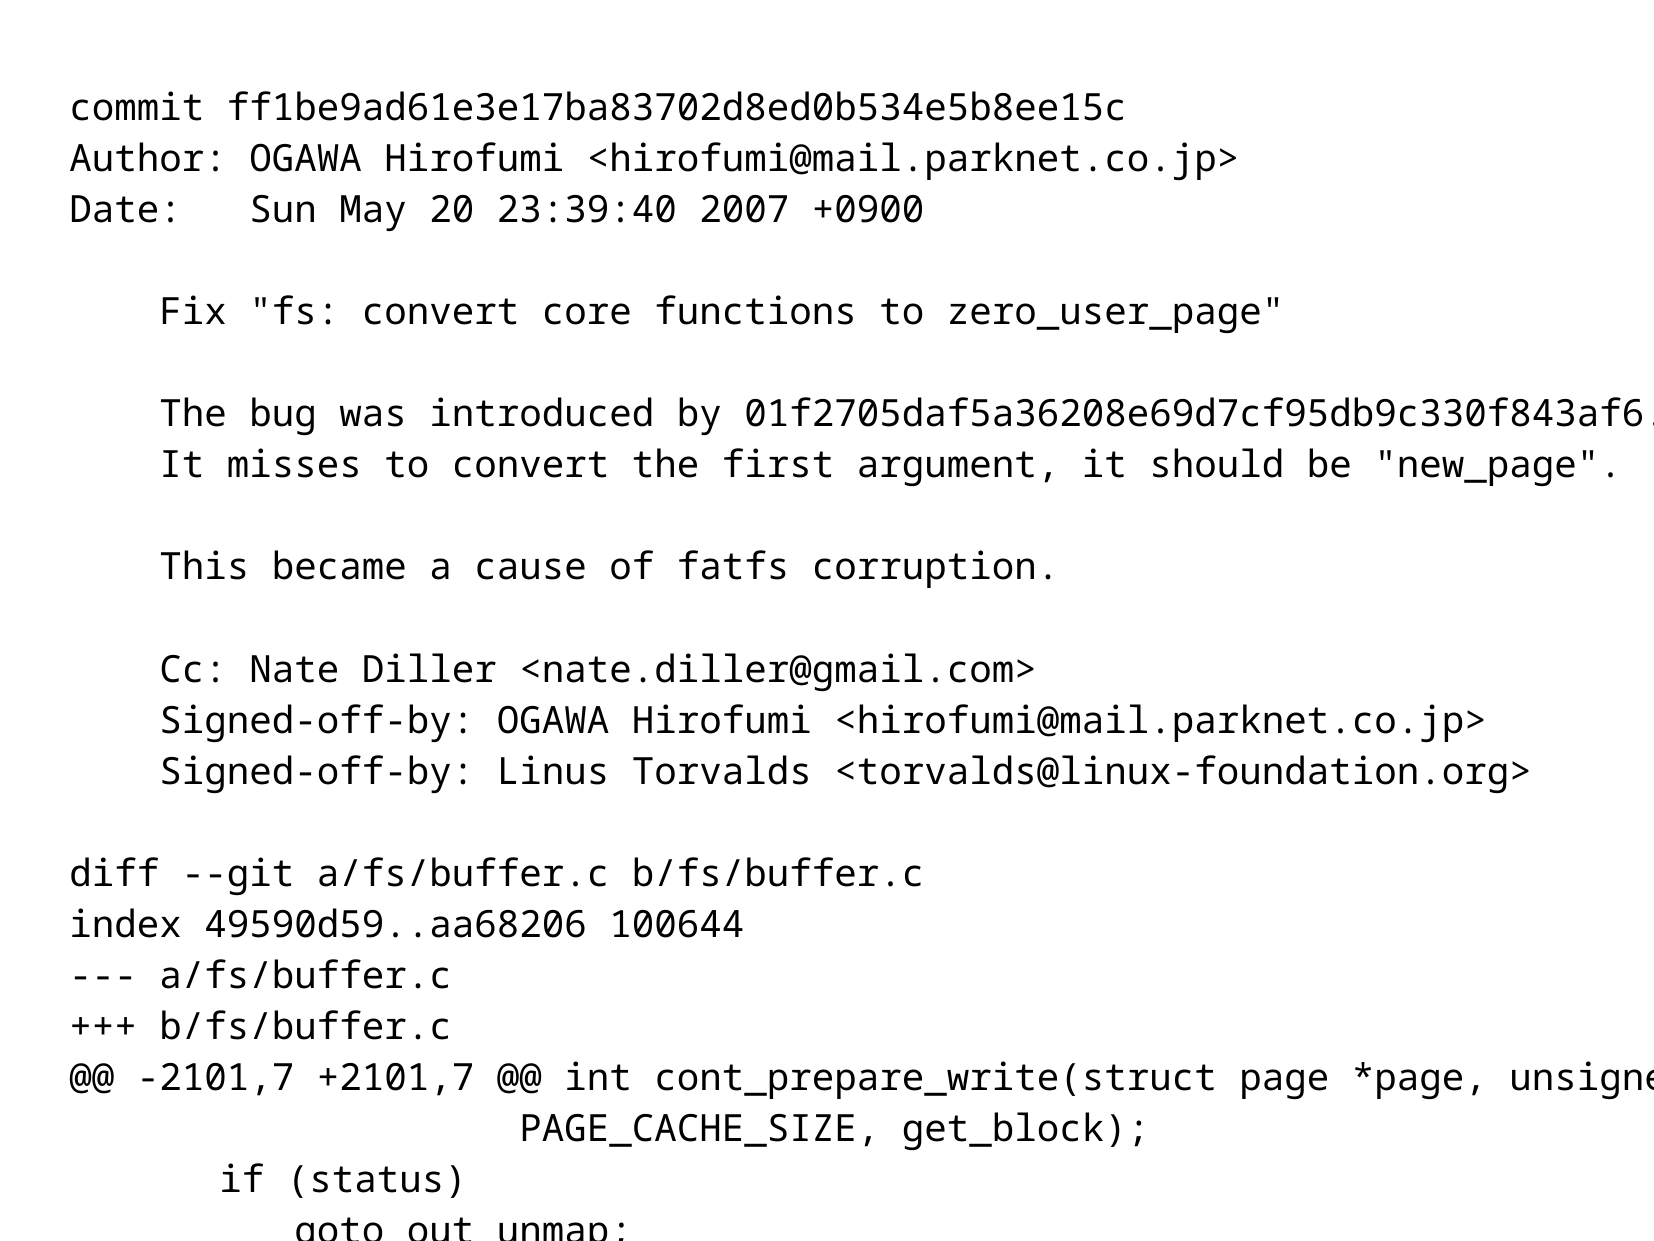

commit ff1be9ad61e3e17ba83702d8ed0b534e5b8ee15c
Author: OGAWA Hirofumi <hirofumi@mail.parknet.co.jp>
Date: Sun May 20 23:39:40 2007 +0900
 Fix "fs: convert core functions to zero_user_page"
 The bug was introduced by 01f2705daf5a36208e69d7cf95db9c330f843af6.
 It misses to convert the first argument, it should be "new_page".
 This became a cause of fatfs corruption.
 Cc: Nate Diller <nate.diller@gmail.com>
 Signed-off-by: OGAWA Hirofumi <hirofumi@mail.parknet.co.jp>
 Signed-off-by: Linus Torvalds <torvalds@linux-foundation.org>
diff --git a/fs/buffer.c b/fs/buffer.c
index 49590d59..aa68206 100644
--- a/fs/buffer.c
+++ b/fs/buffer.c
@@ -2101,7 +2101,7 @@ int cont_prepare_write(struct page *page, unsigned offset,
 						PAGE_CACHE_SIZE, get_block);
 		if (status)
 			goto out_unmap;
-		zero_user_page(page, zerofrom, PAGE_CACHE_SIZE - zerofrom,
+		zero_user_page(new_page, zerofrom, PAGE_CACHE_SIZE - zerofrom,
 				KM_USER0);
 		generic_commit_write(NULL, new_page, zerofrom, PAGE_CACHE_SIZE);
 		unlock_page(new_page);